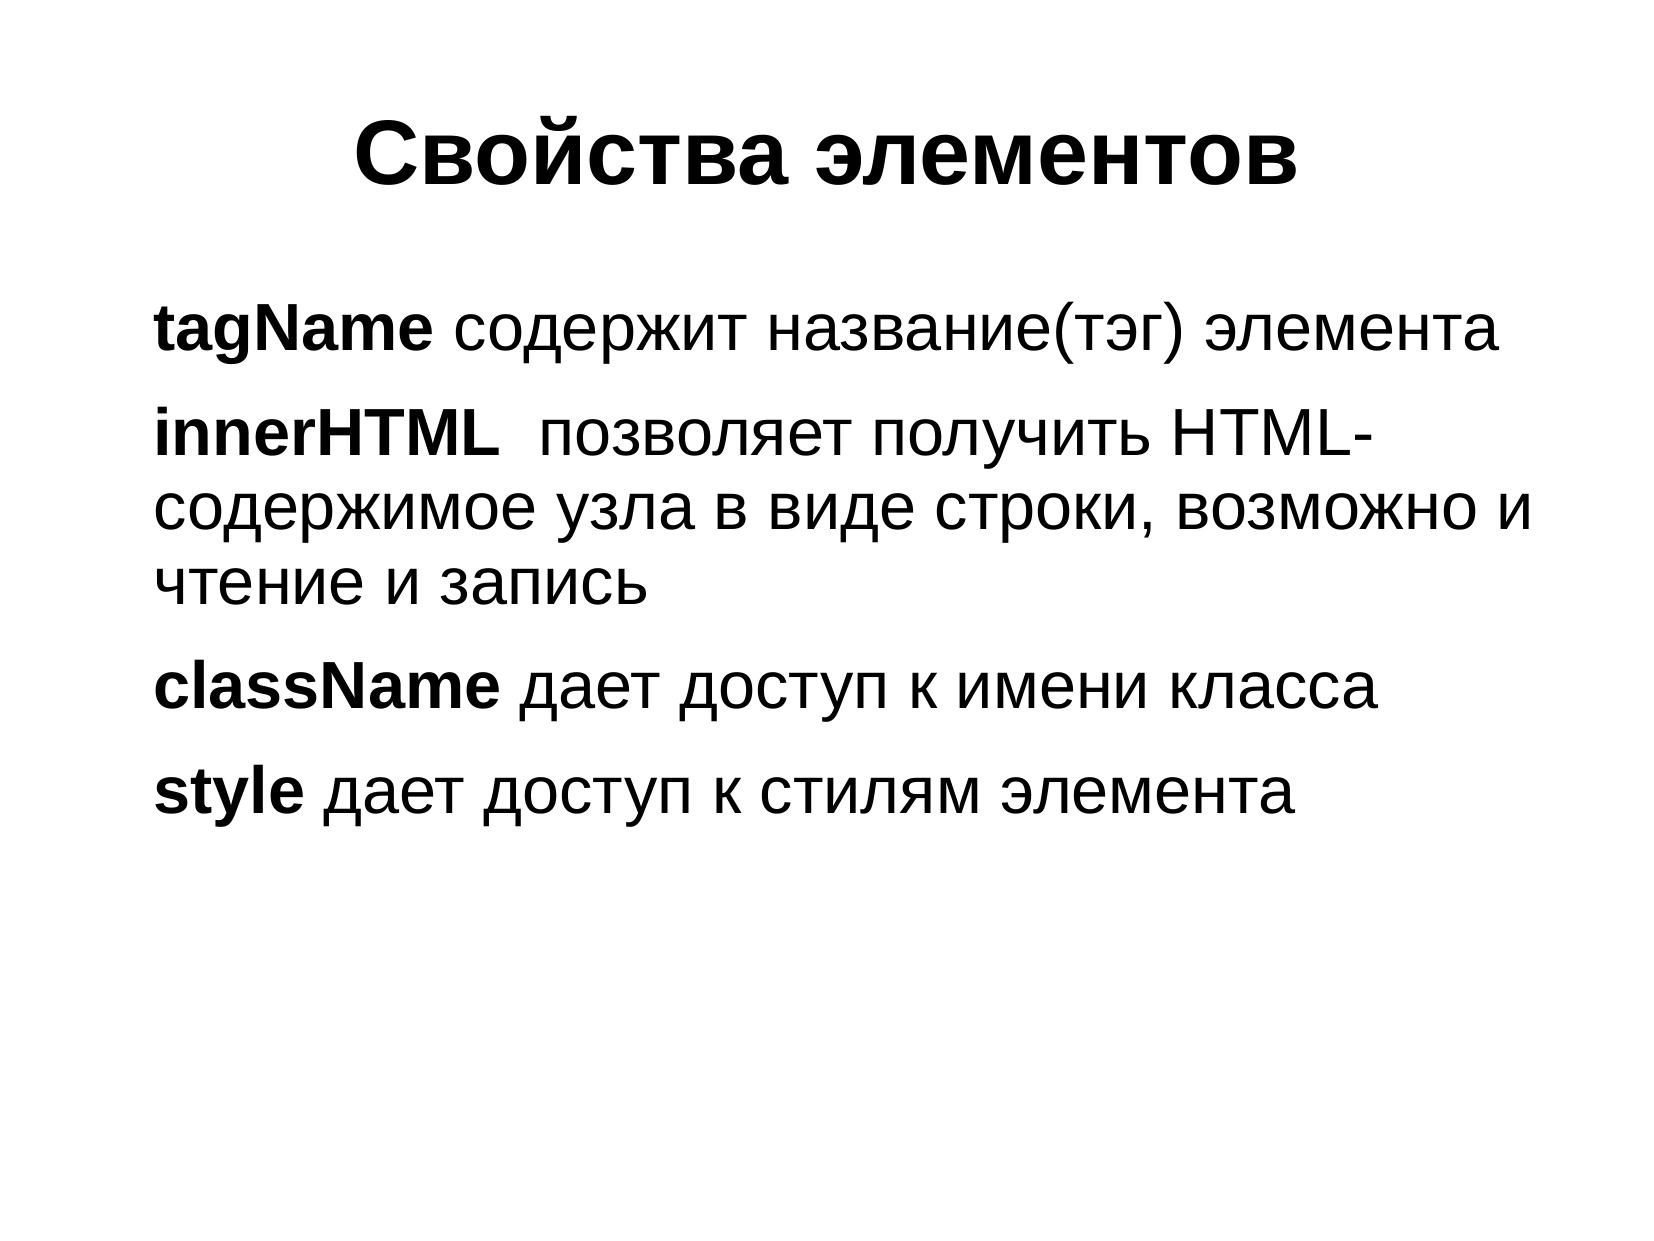

# Свойства элементов
tagName содержит название(тэг) элемента
innerHTML позволяет получить HTML-содержимое узла в виде строки, возможно и чтение и запись
className дает доступ к имени класса
style дает доступ к стилям элемента